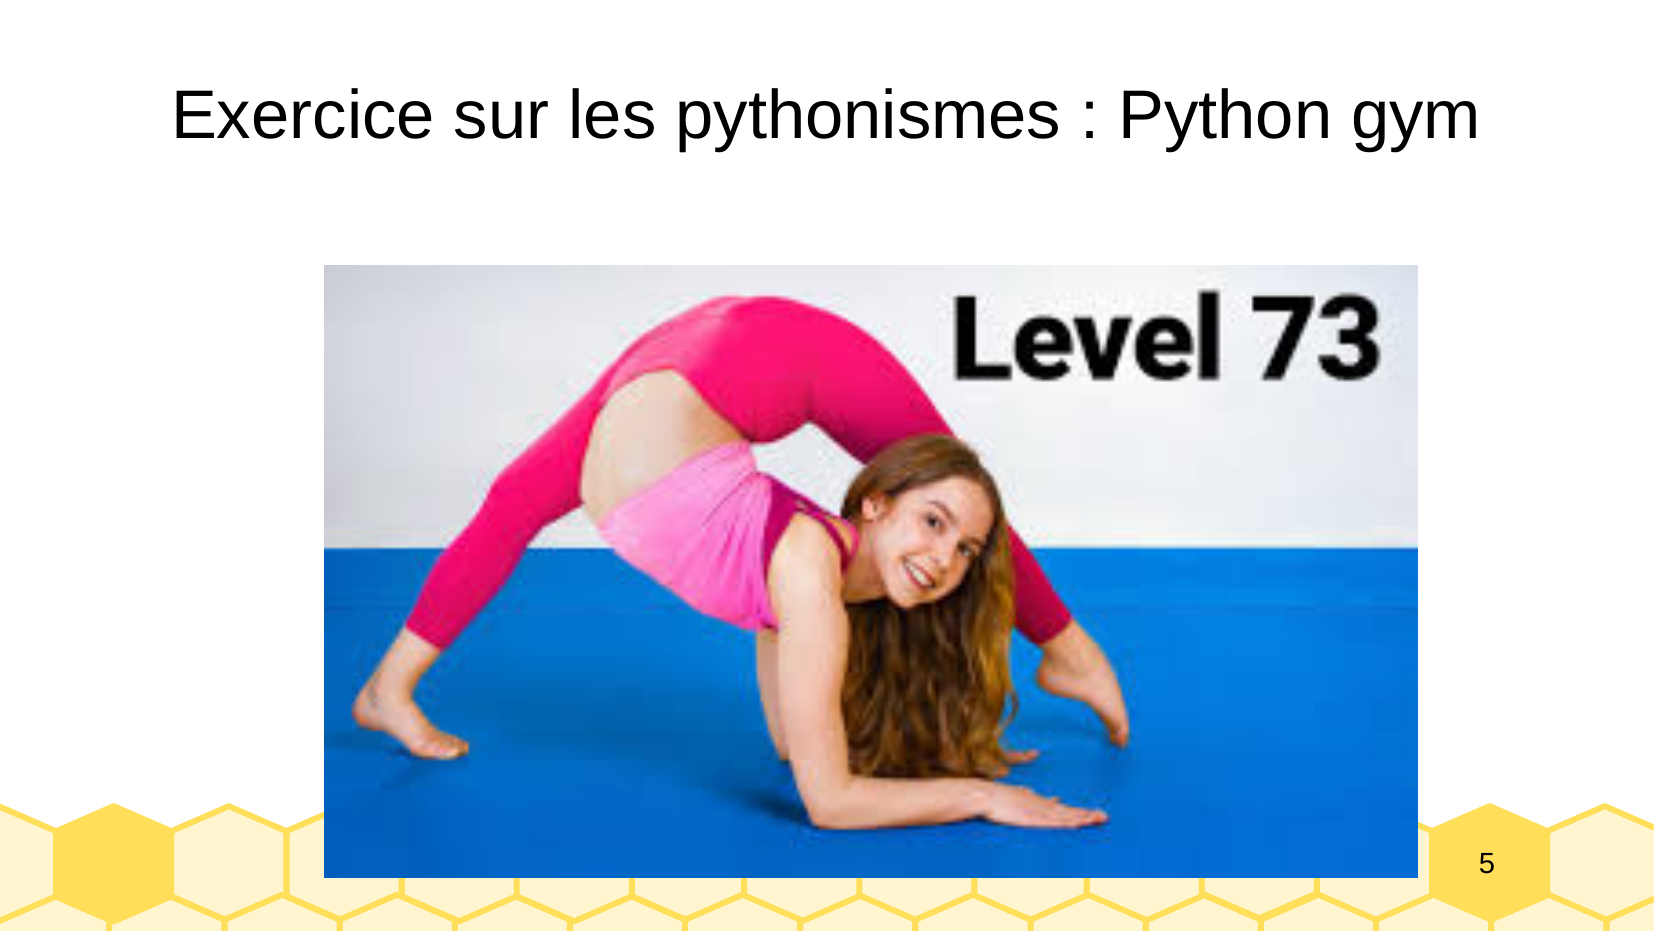

# Exercice sur les pythonismes : Python gym